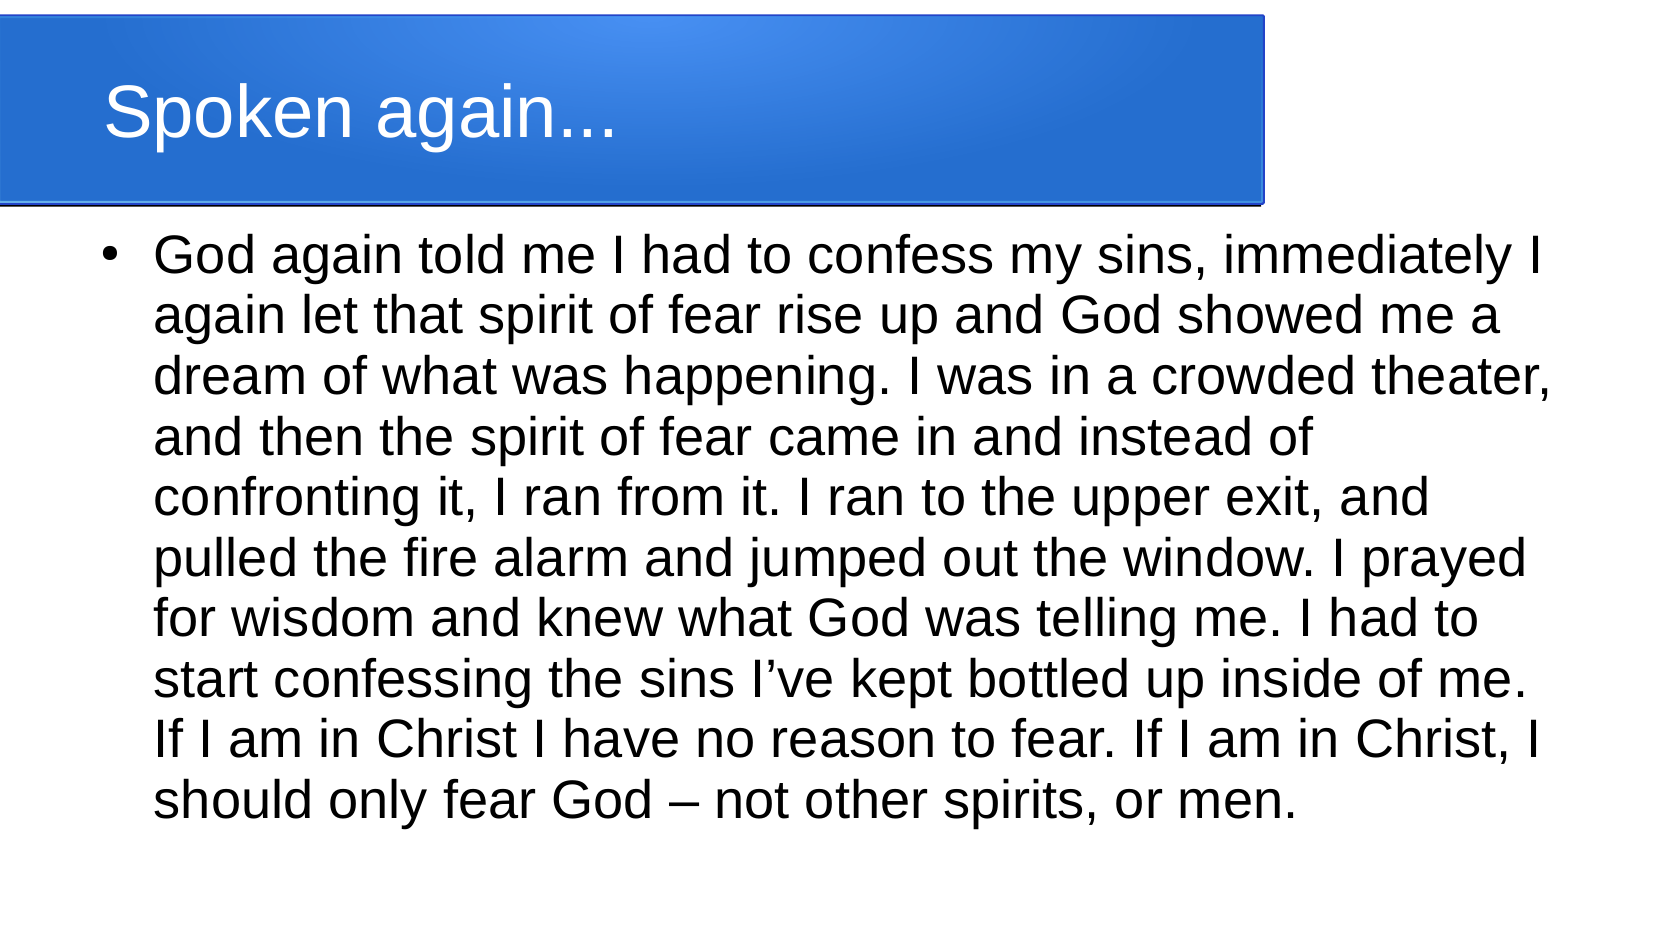

# Spoken again...
God again told me I had to confess my sins, immediately I again let that spirit of fear rise up and God showed me a dream of what was happening. I was in a crowded theater, and then the spirit of fear came in and instead of confronting it, I ran from it. I ran to the upper exit, and pulled the fire alarm and jumped out the window. I prayed for wisdom and knew what God was telling me. I had to start confessing the sins I’ve kept bottled up inside of me. If I am in Christ I have no reason to fear. If I am in Christ, I should only fear God – not other spirits, or men.